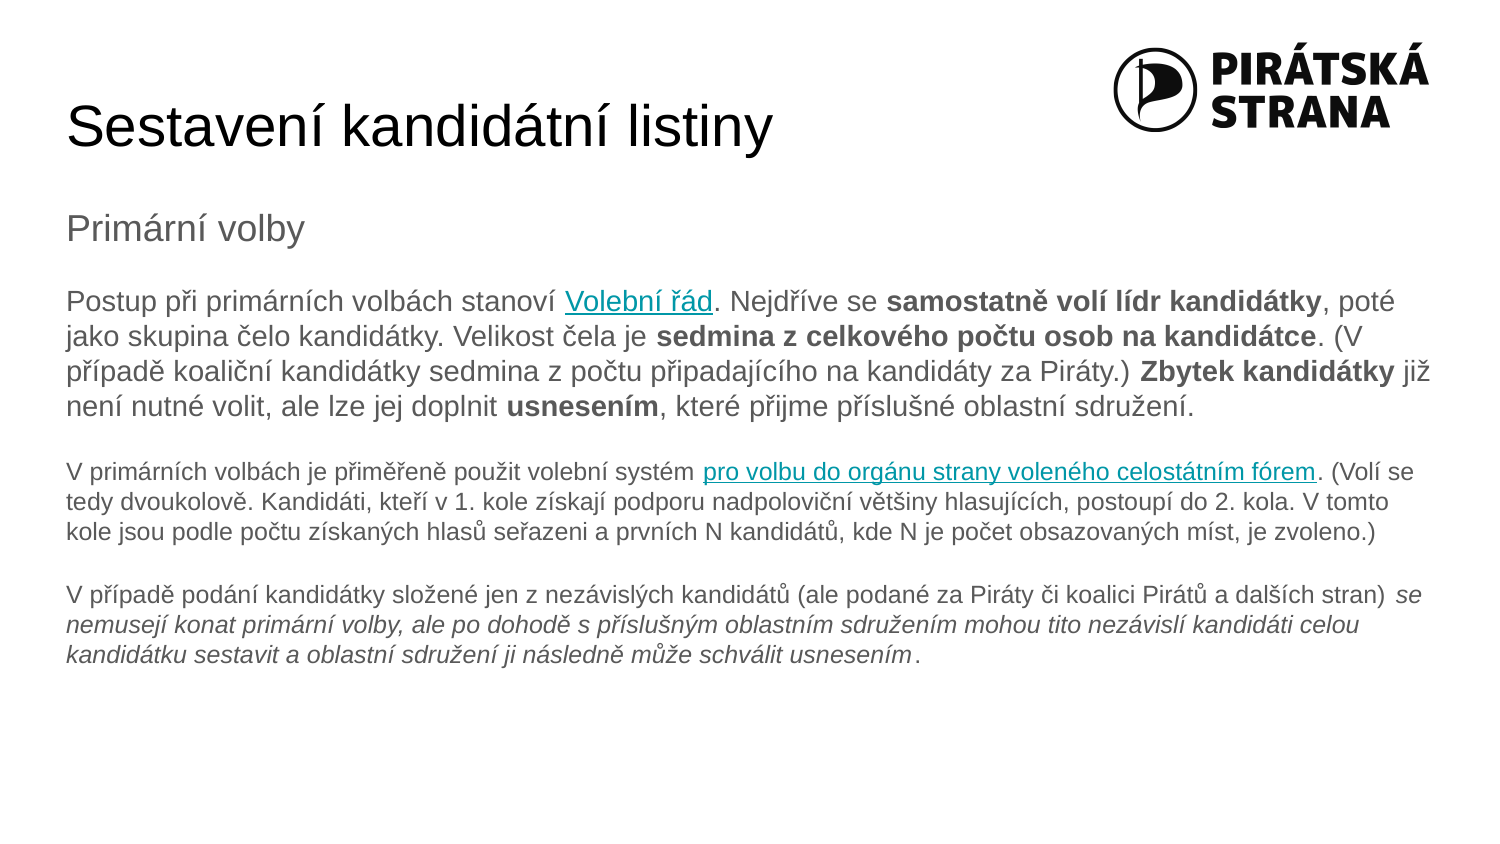

# Sestavení kandidátní listiny
Primární volby
Postup při primárních volbách stanoví Volební řád. Nejdříve se samostatně volí lídr kandidátky, poté jako skupina čelo kandidátky. Velikost čela je sedmina z celkového počtu osob na kandidátce. (V případě koaliční kandidátky sedmina z počtu připadajícího na kandidáty za Piráty.) Zbytek kandidátky již není nutné volit, ale lze jej doplnit usnesením, které přijme příslušné oblastní sdružení.
V primárních volbách je přiměřeně použit volební systém pro volbu do orgánu strany voleného celostátním fórem. (Volí se tedy dvoukolově. Kandidáti, kteří v 1. kole získají podporu nadpoloviční většiny hlasujících, postoupí do 2. kola. V tomto kole jsou podle počtu získaných hlasů seřazeni a prvních N kandidátů, kde N je počet obsazovaných míst, je zvoleno.)
V případě podání kandidátky složené jen z nezávislých kandidátů (ale podané za Piráty či koalici Pirátů a dalších stran) se nemusejí konat primární volby, ale po dohodě s příslušným oblastním sdružením mohou tito nezávislí kandidáti celou kandidátku sestavit a oblastní sdružení ji následně může schválit usnesením.